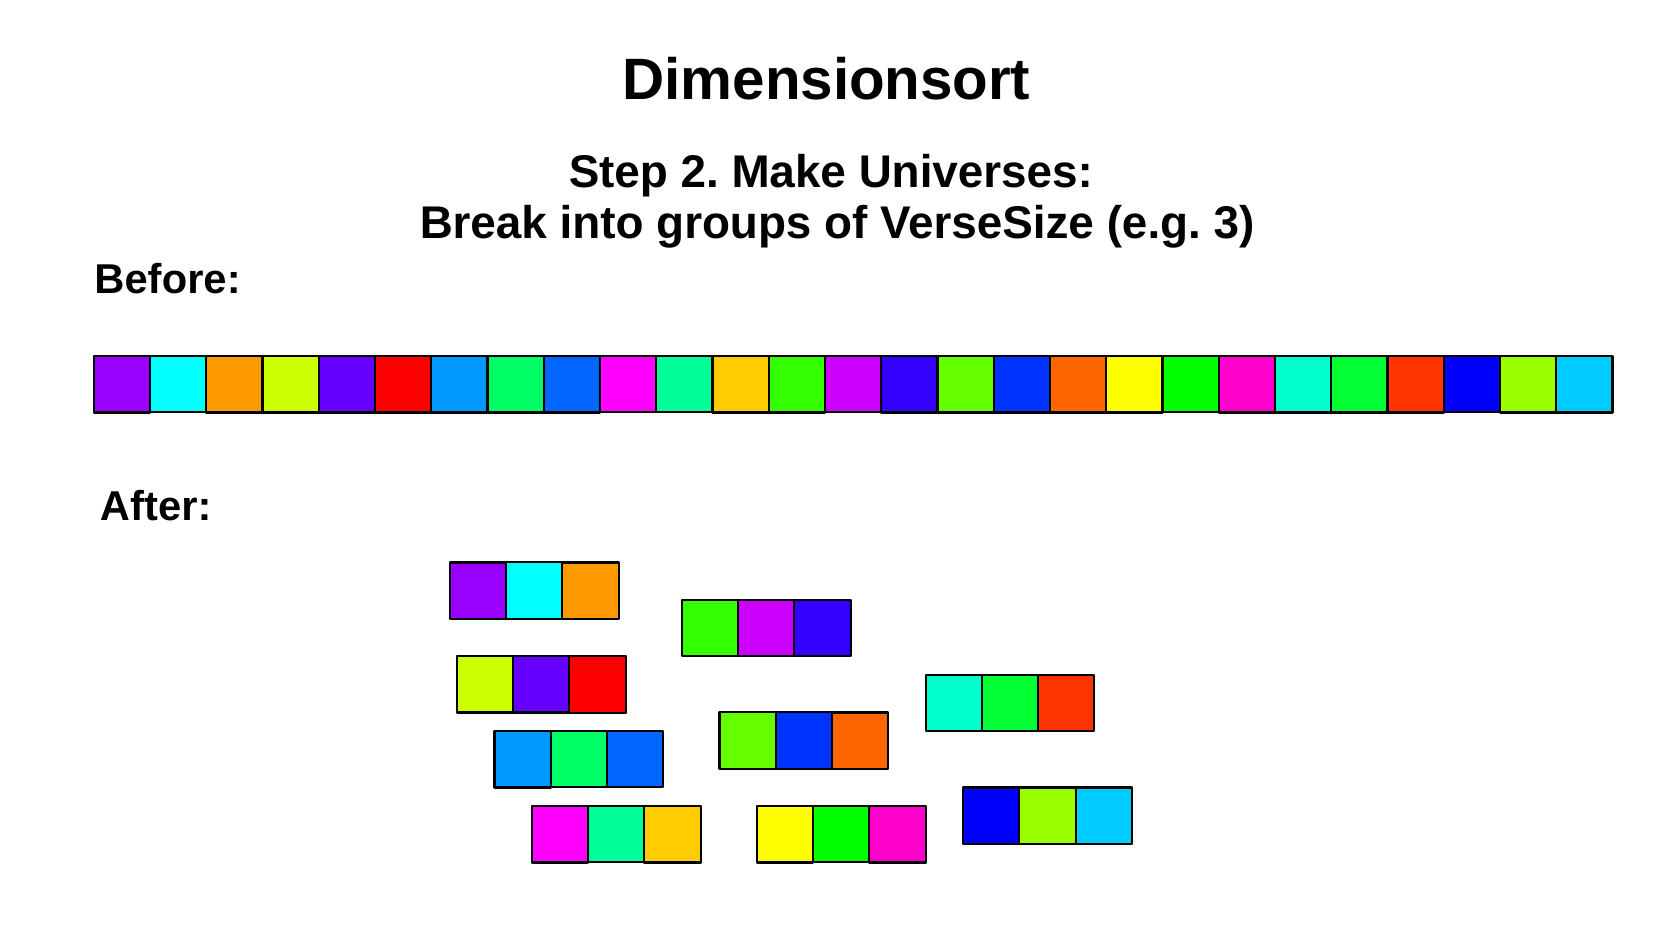

# Dimensionsort
Step 2. Make Universes:
Break into groups of VerseSize (e.g. 3)
Before:
After: